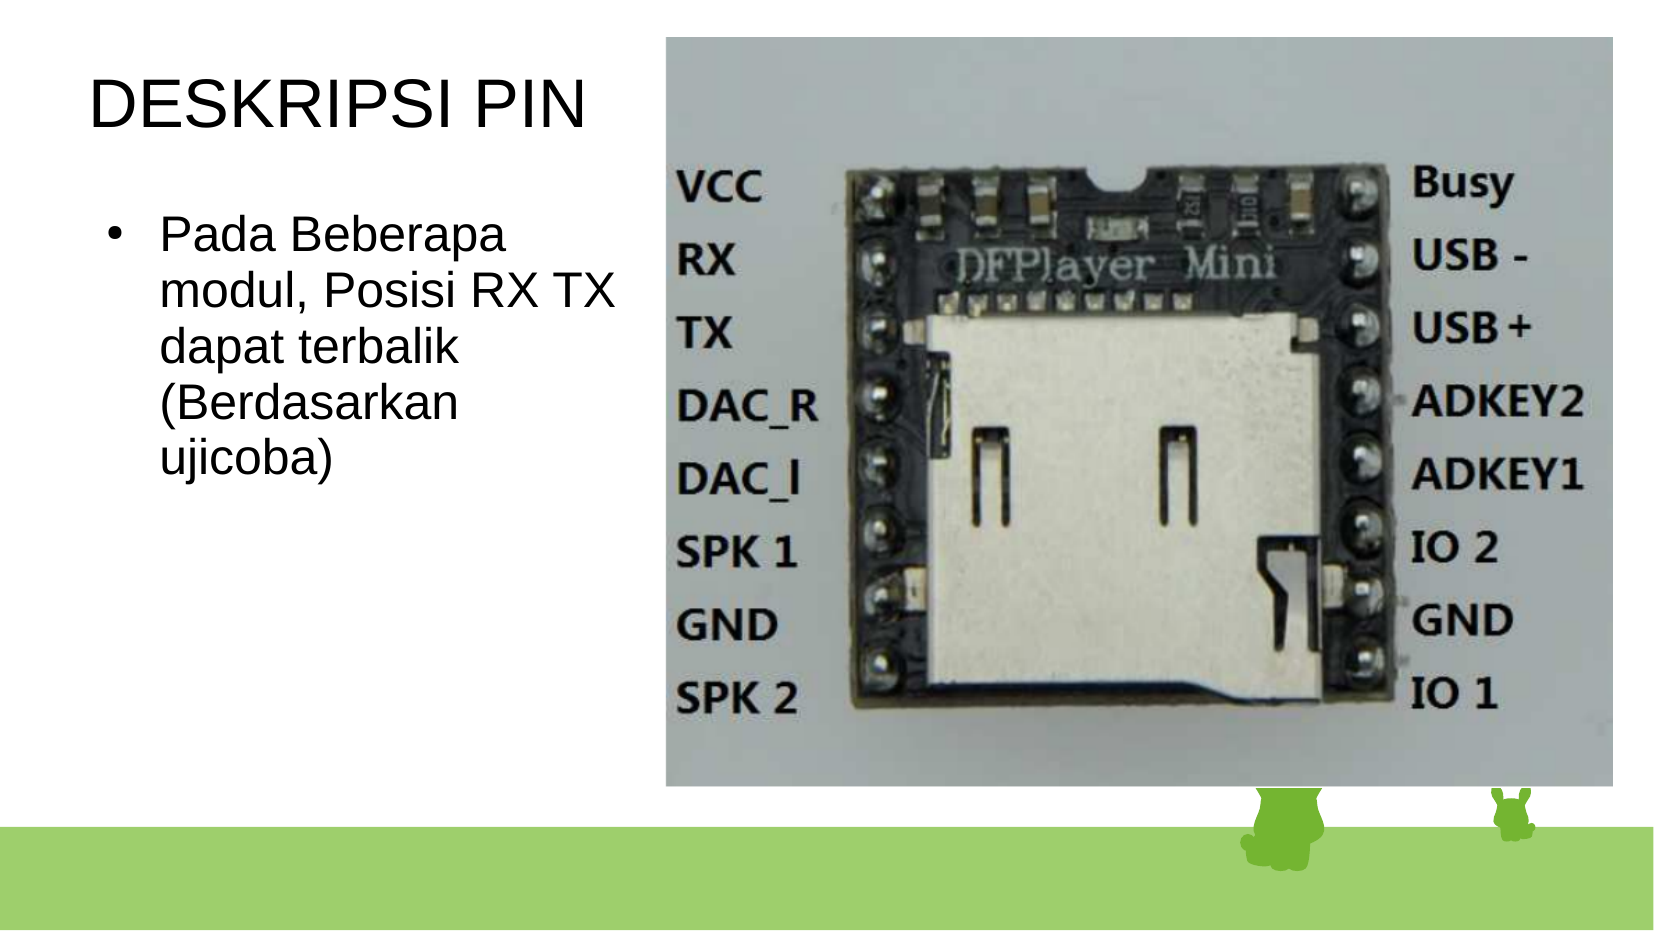

# DESKRIPSI PIN
Pada Beberapa modul, Posisi RX TX dapat terbalik (Berdasarkan ujicoba)